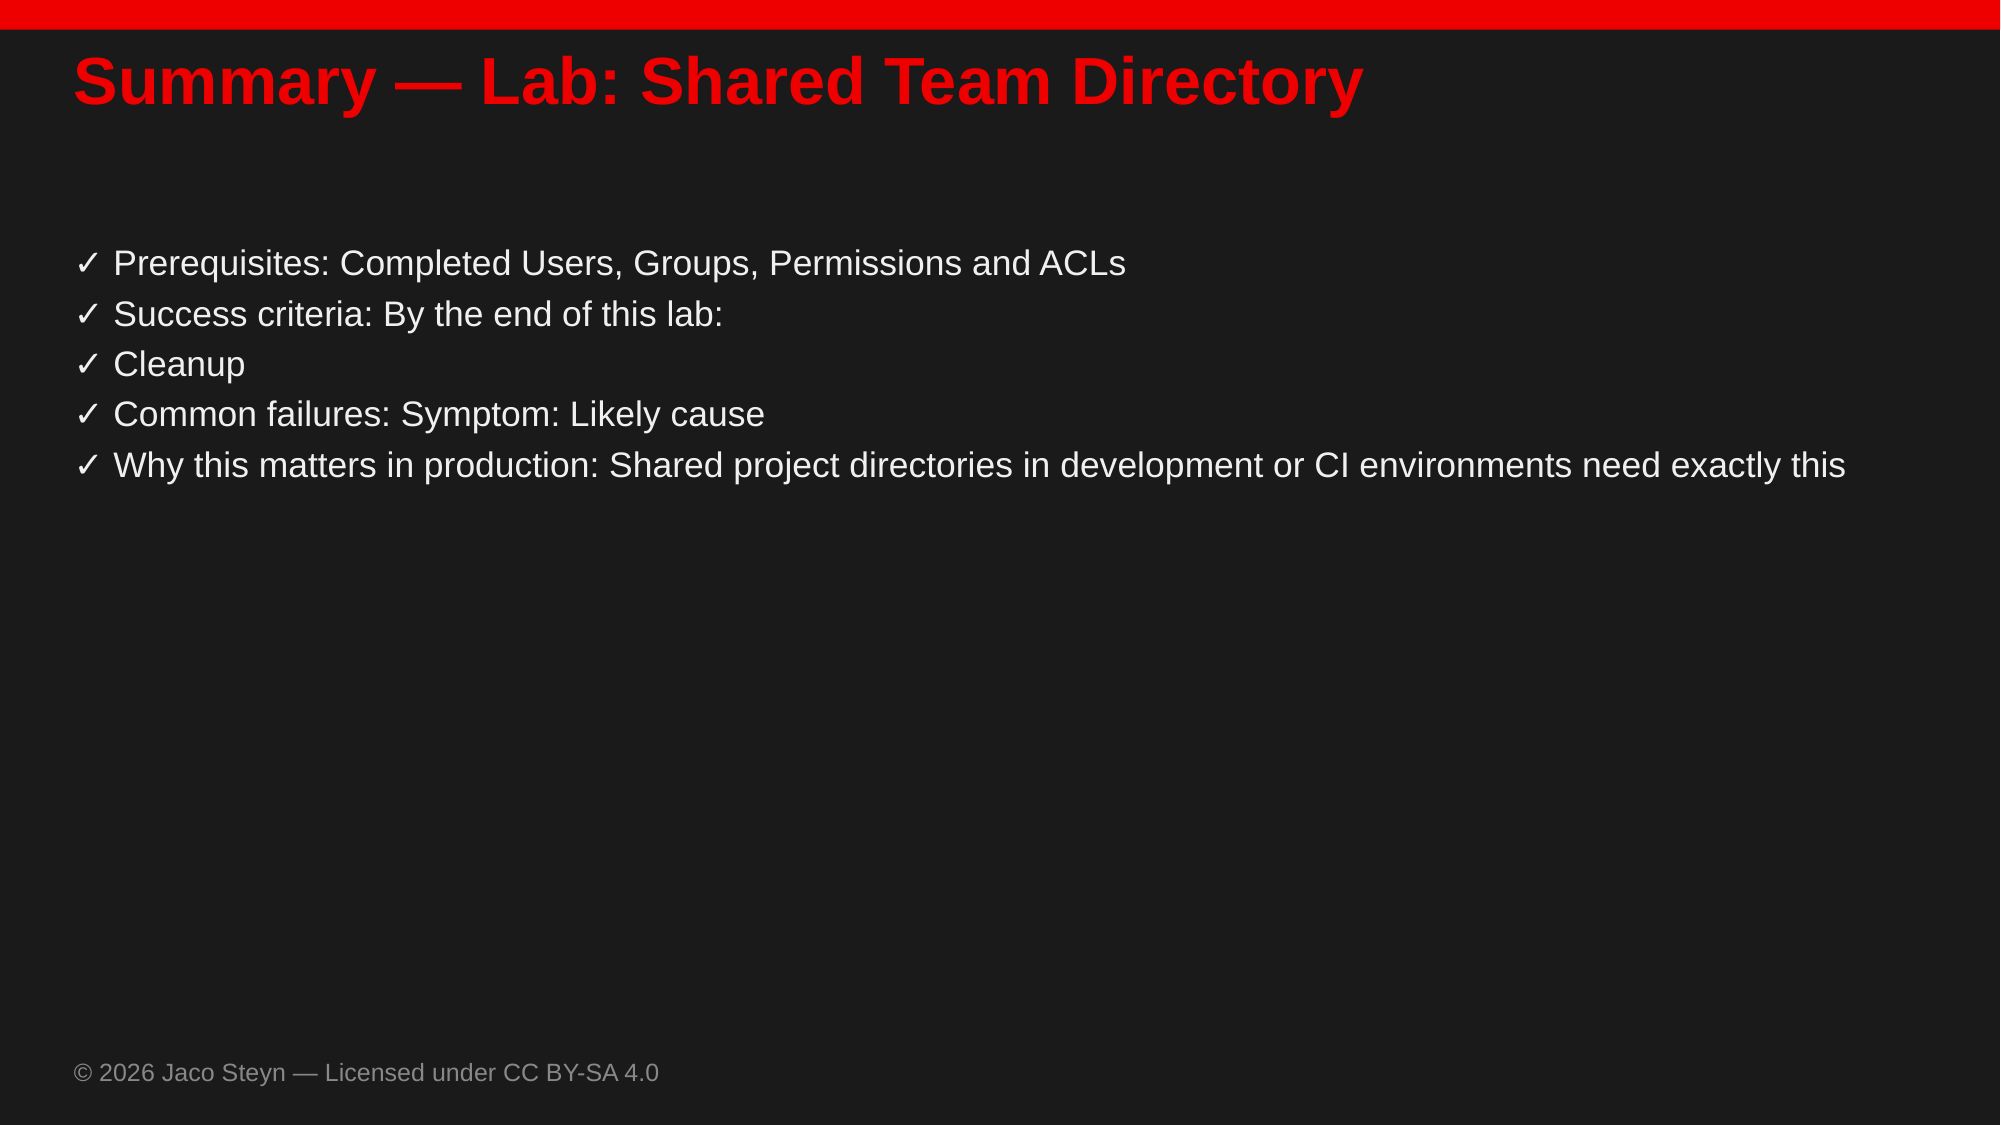

Summary — Lab: Shared Team Directory
✓ Prerequisites: Completed Users, Groups, Permissions and ACLs
✓ Success criteria: By the end of this lab:
✓ Cleanup
✓ Common failures: Symptom: Likely cause
✓ Why this matters in production: Shared project directories in development or CI environments need exactly this
© 2026 Jaco Steyn — Licensed under CC BY-SA 4.0